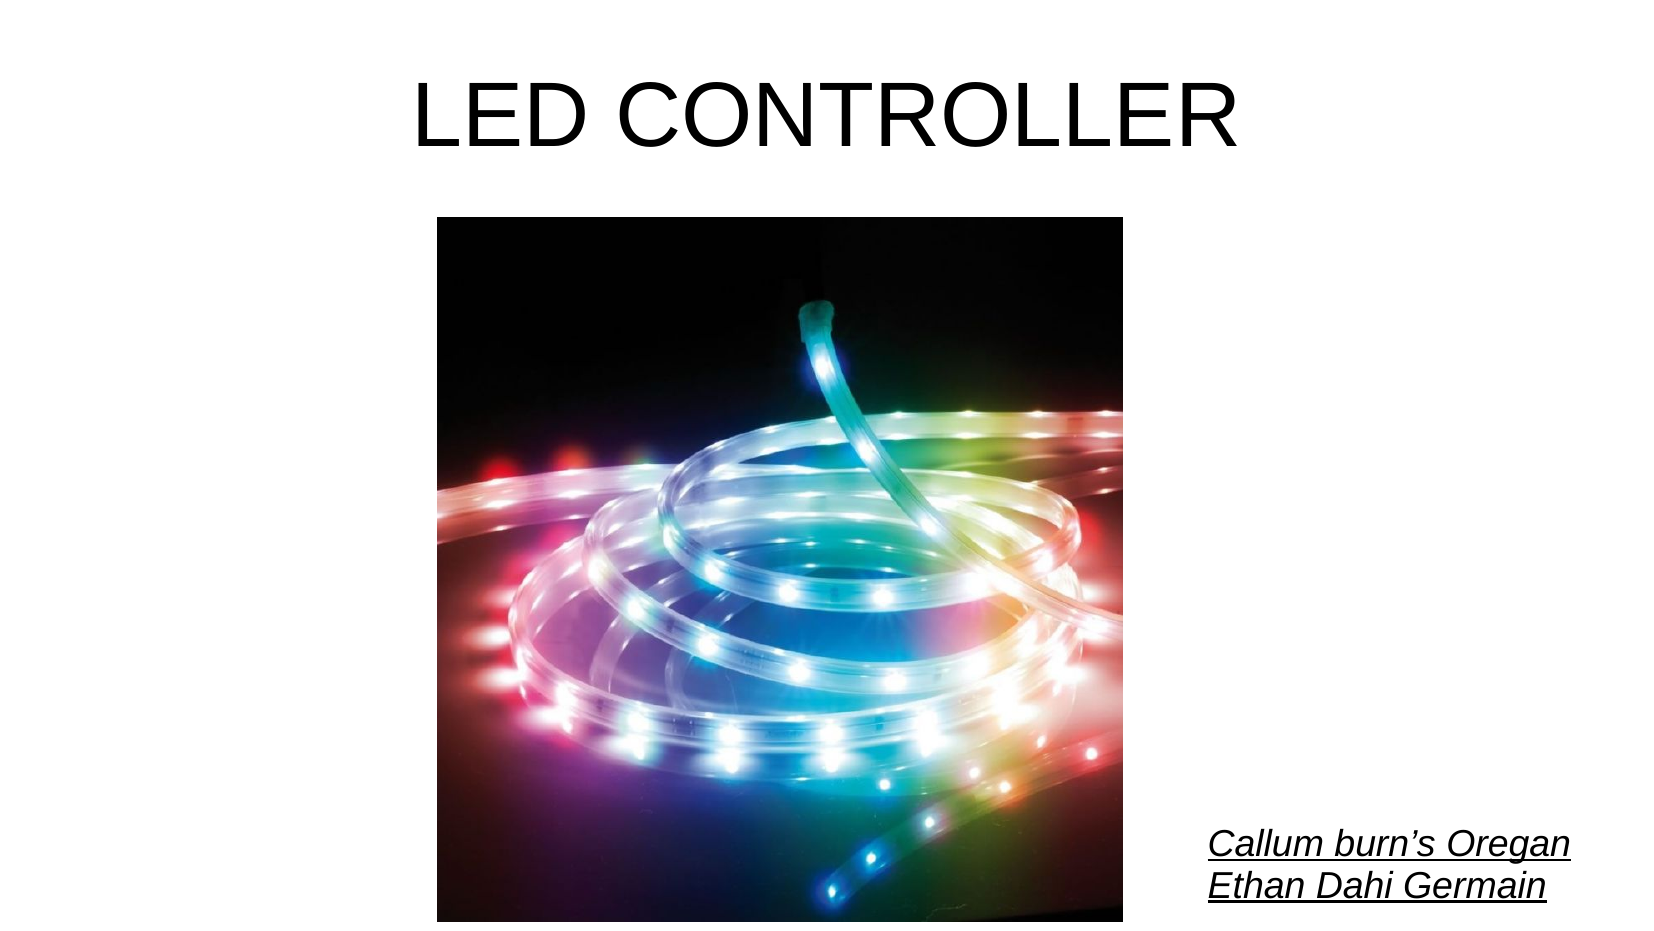

# LED CONTROLLER
Callum burn’s Oregan
Ethan Dahi Germain